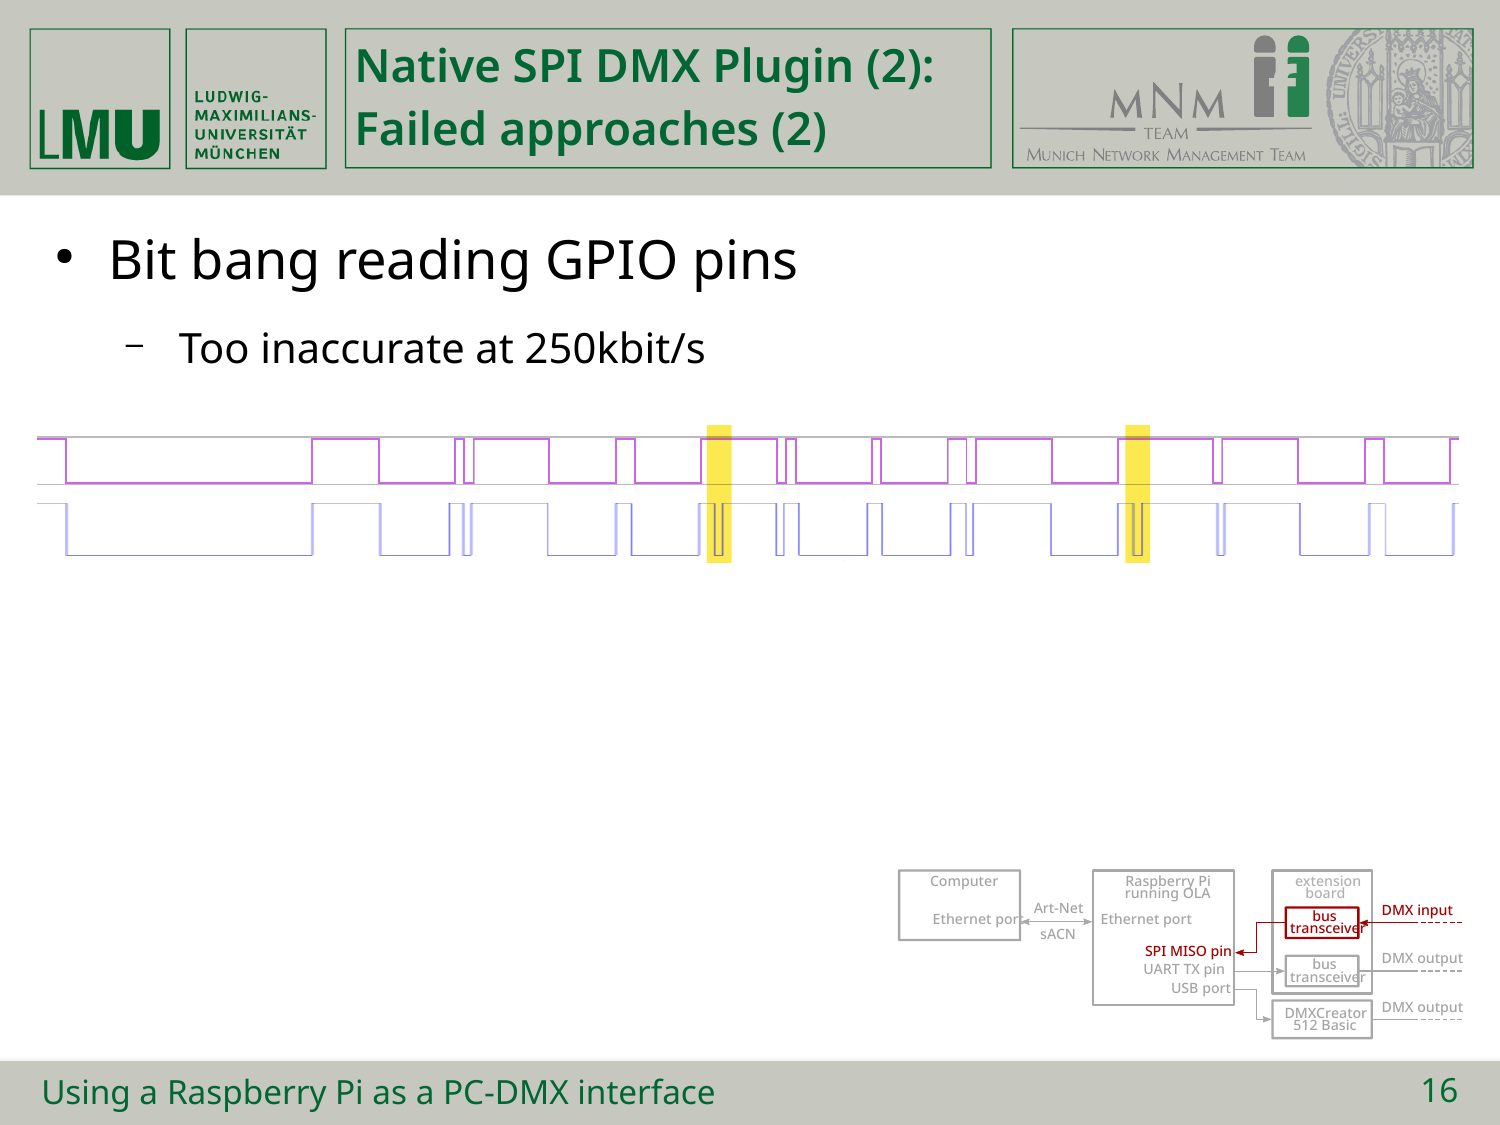

# Native SPI DMX Plugin (2): Failed approaches (2)
Bit bang reading GPIO pins
Too inaccurate at 250kbit/s
PC-DMX interface with Raspberry Pi
16